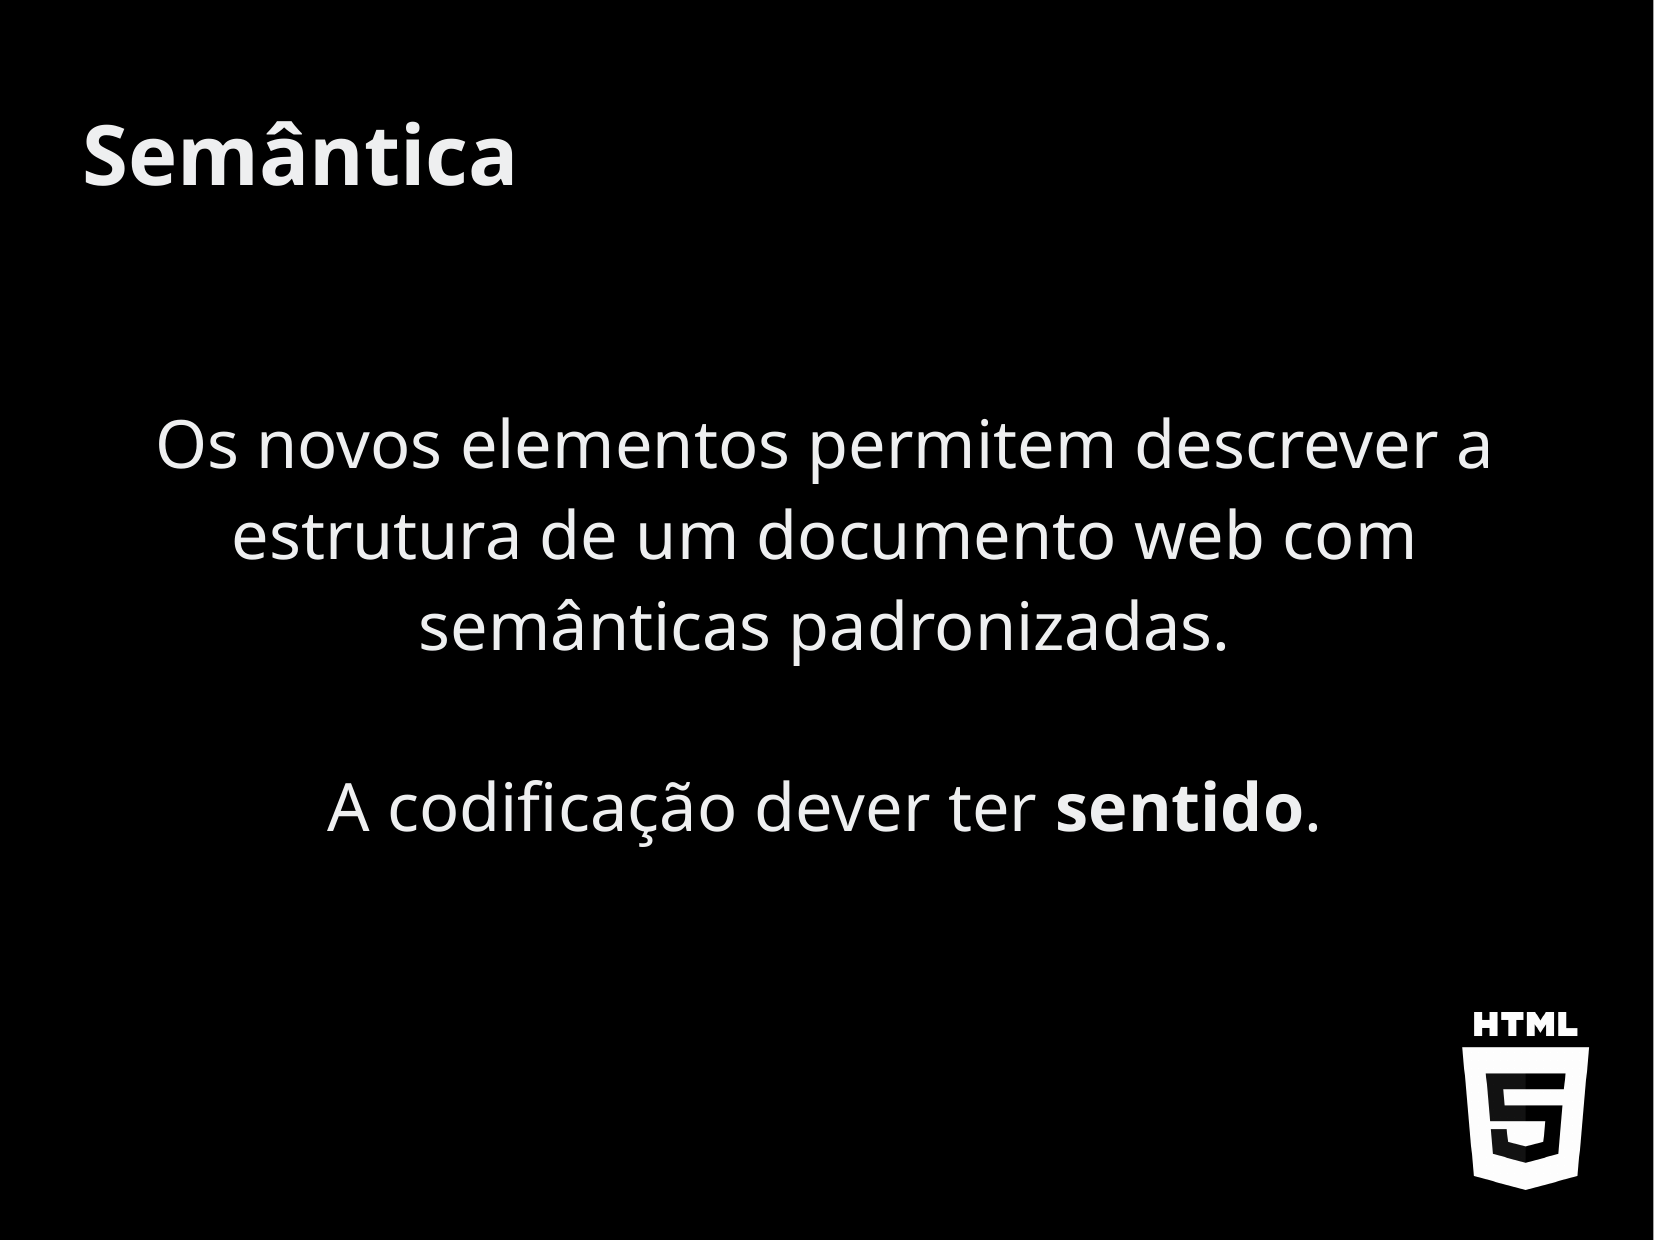

# Semântica
Os novos elementos permitem descrever a estrutura de um documento web com semânticas padronizadas.
A codificação dever ter sentido.